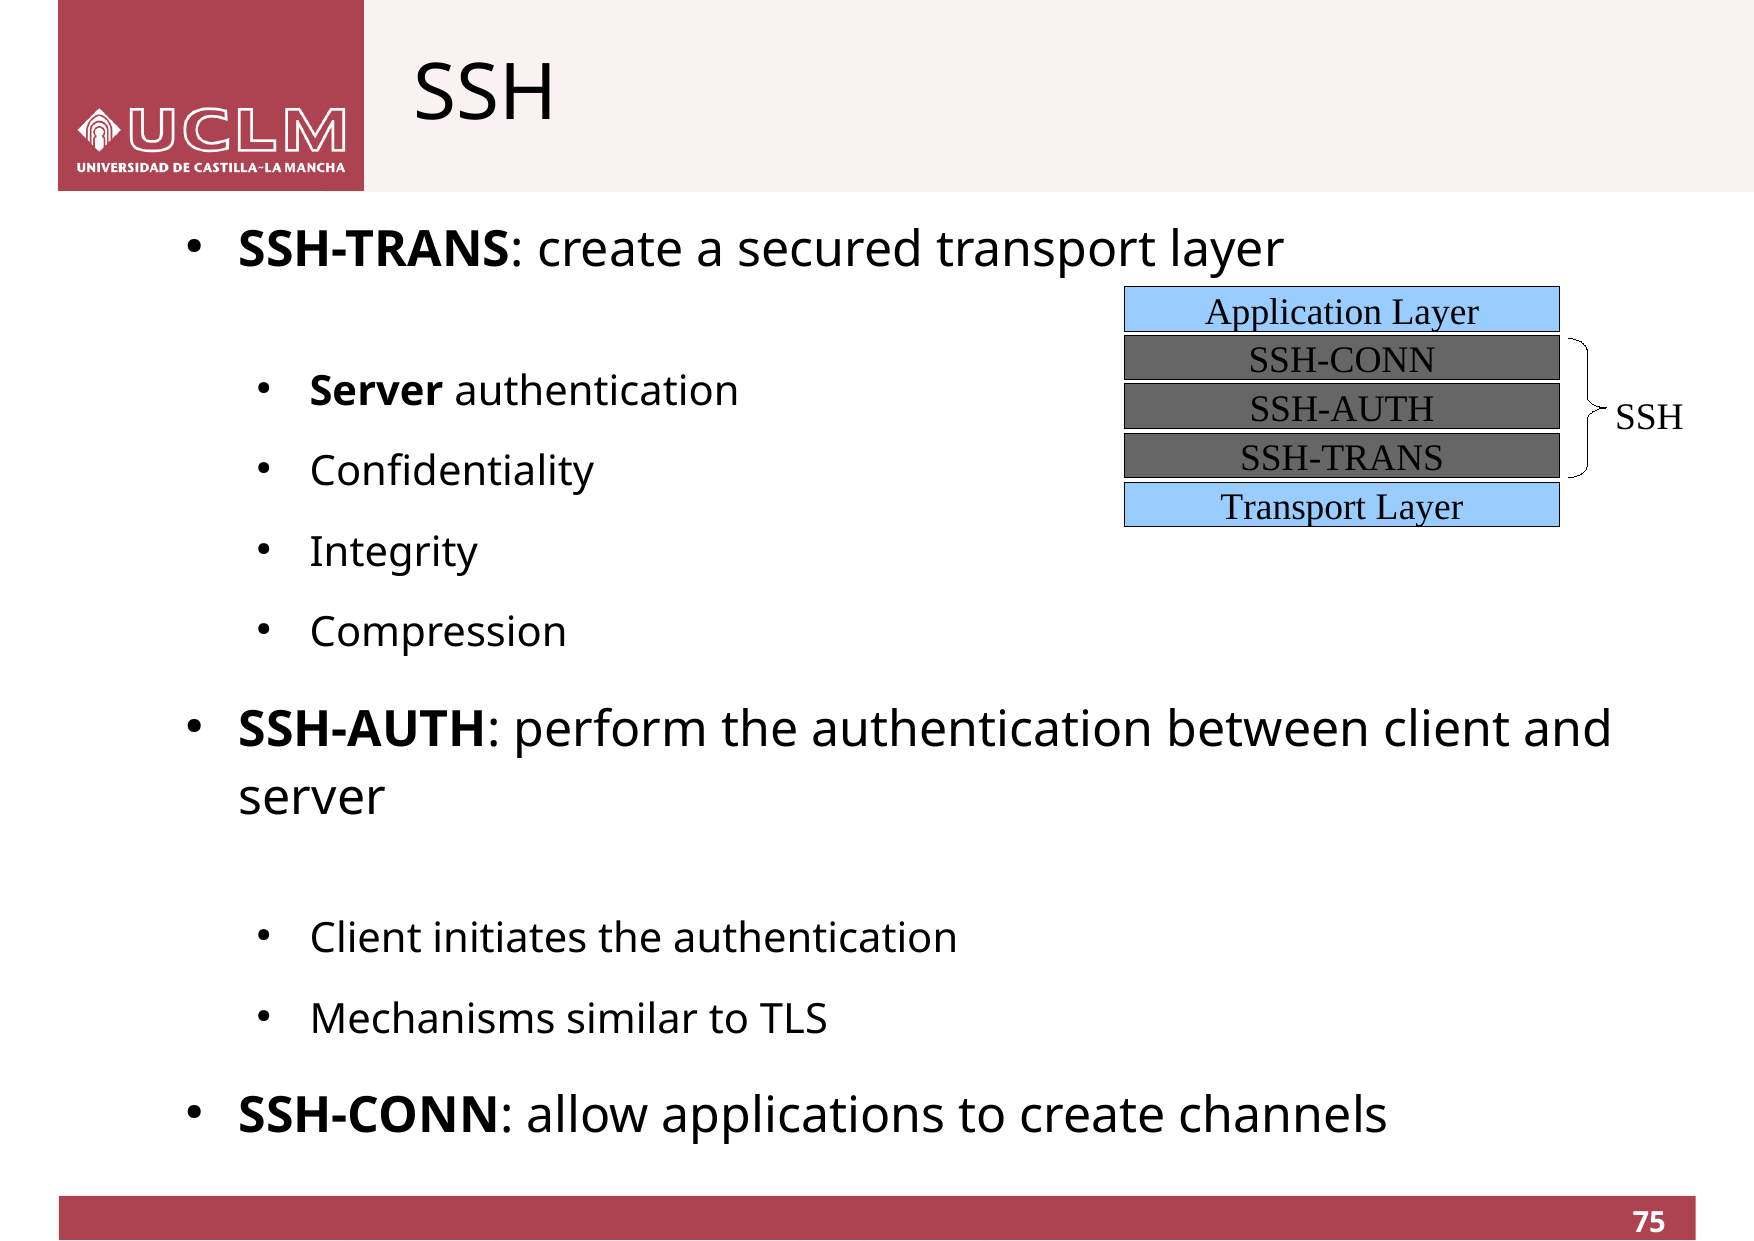

# SSH
SSH-TRANS: create a secured transport layer
Server authentication
Confidentiality
Integrity
Compression
SSH-AUTH: perform the authentication between client and server
Client initiates the authentication
Mechanisms similar to TLS
SSH-CONN: allow applications to create channels
Channels are created when there is a secure commucation
Multiplexes application messages through channels
Application Layer
SSH-CONN
SSH-AUTH
SSH
SSH-TRANS
Transport Layer
75